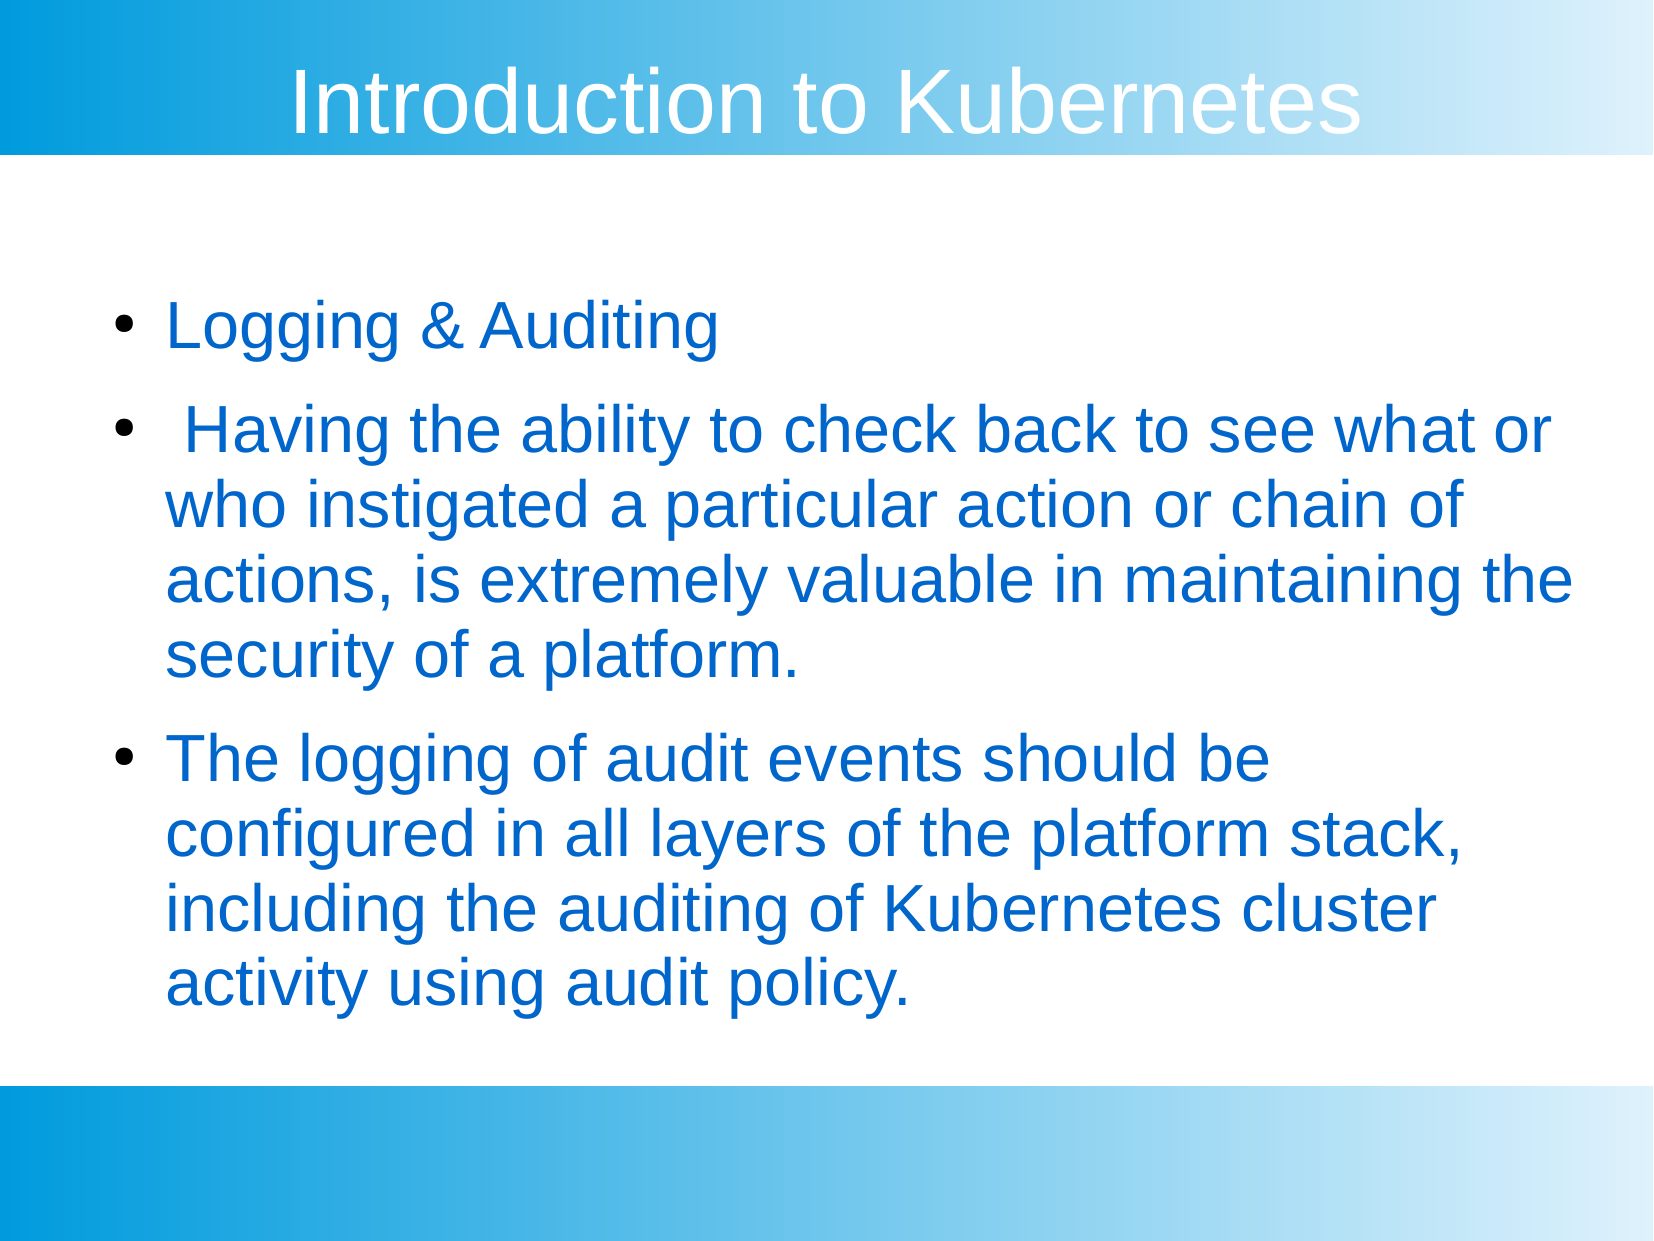

# Introduction to Kubernetes
Logging & Auditing
 Having the ability to check back to see what or who instigated a particular action or chain of actions, is extremely valuable in maintaining the security of a platform.
The logging of audit events should be configured in all layers of the platform stack, including the auditing of Kubernetes cluster activity using audit policy.